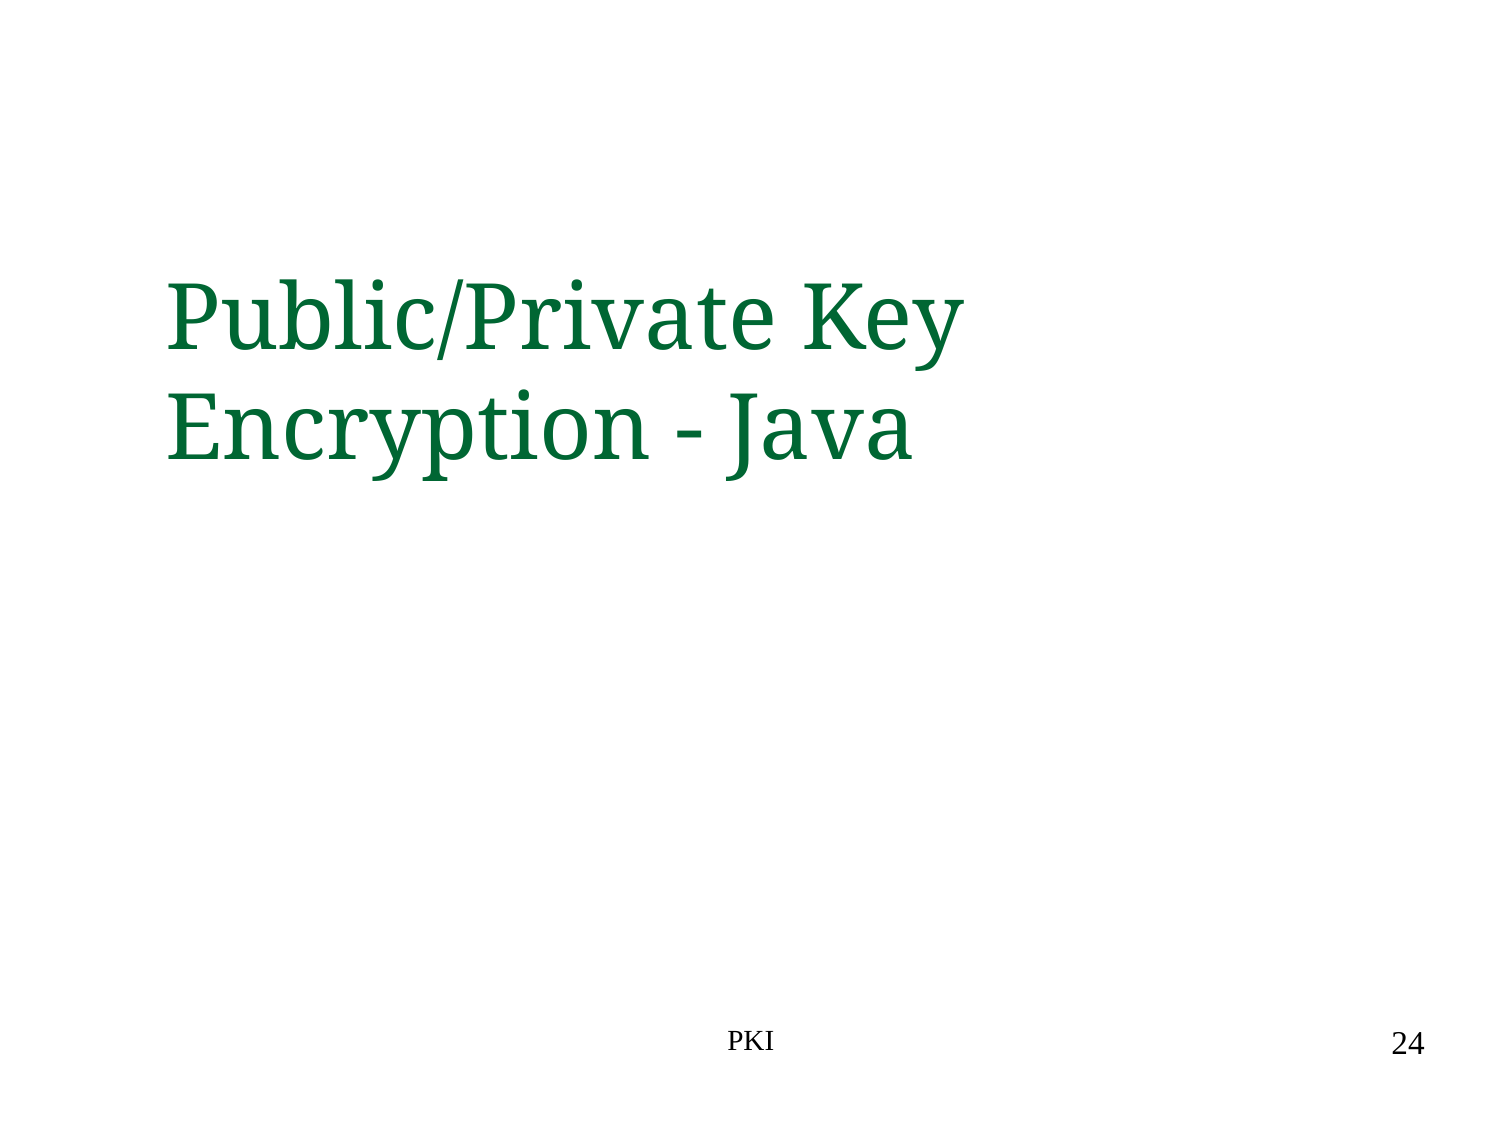

# Public/Private Key Encryption - Java
PKI
24